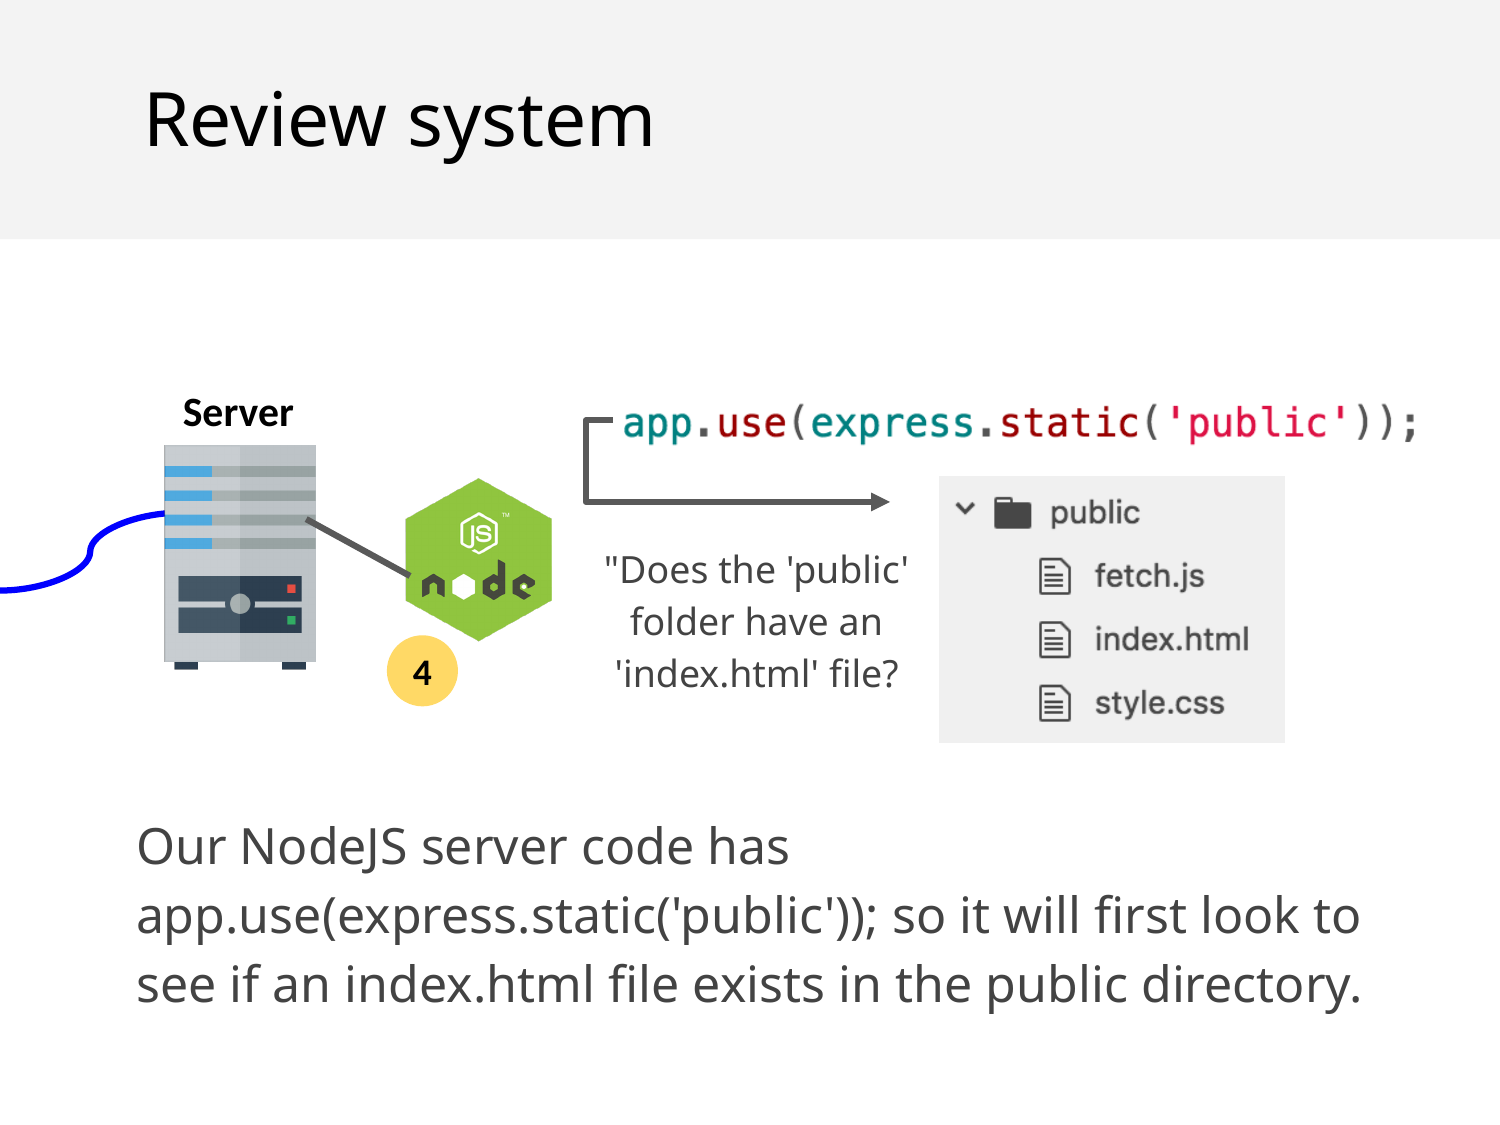

# Review system
Server
"Does the 'public' folder have an 'index.html' file?
4
Our NodeJS server code has app.use(express.static('public')); so it will first look to see if an index.html file exists in the public directory.